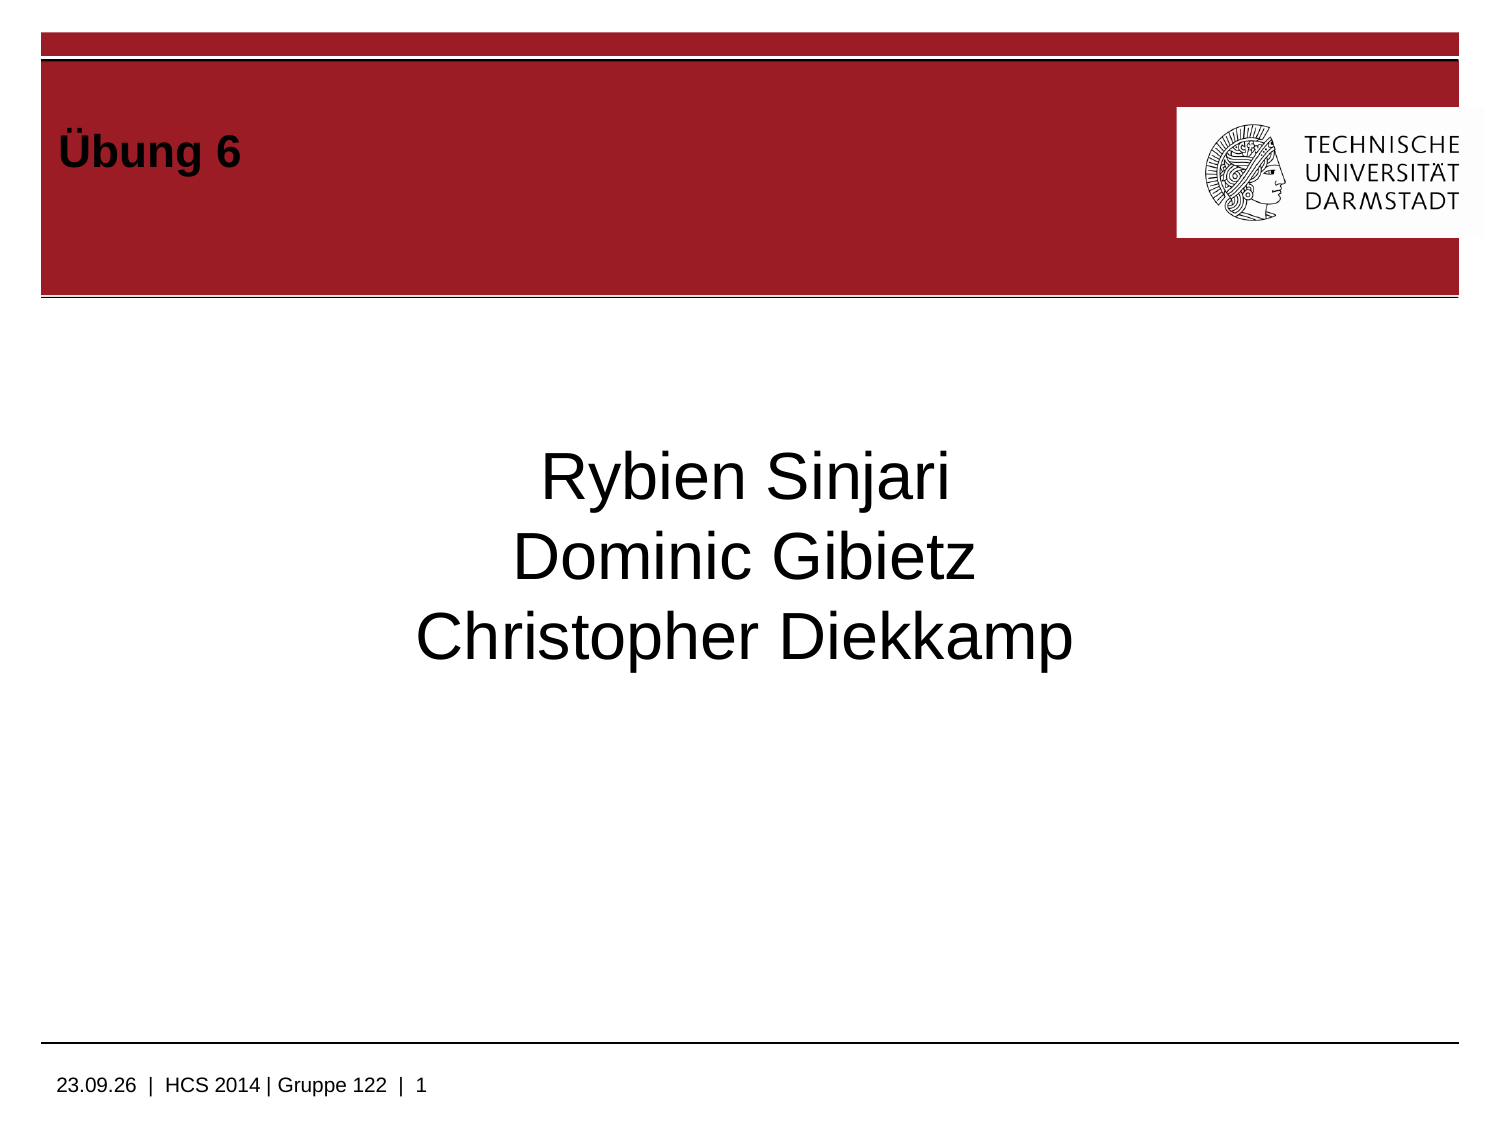

Übung 6
# Rybien Sinjari
Dominic Gibietz
Christopher Diekkamp